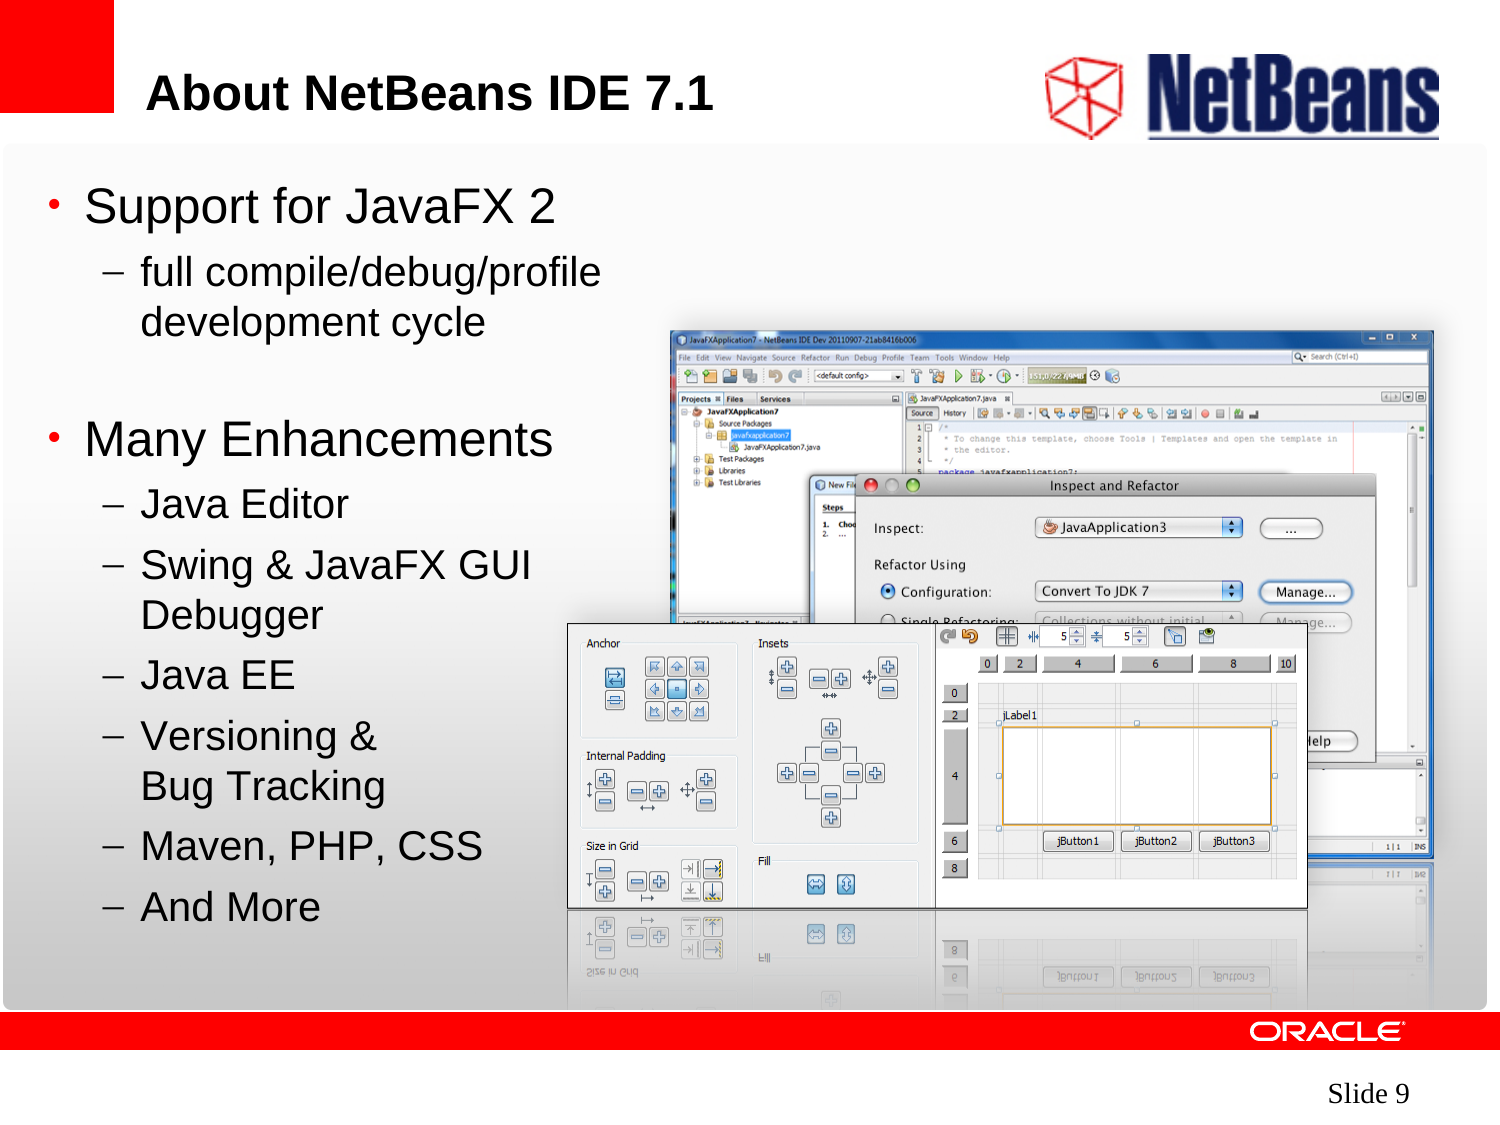

# About NetBeans IDE 7.1
Support for JavaFX 2
full compile/debug/profile
development cycle
Many Enhancements
Java Editor
Swing & JavaFX GUI
Debugger
Java EE
Versioning &
Bug Tracking
Maven, PHP, CSS
And More